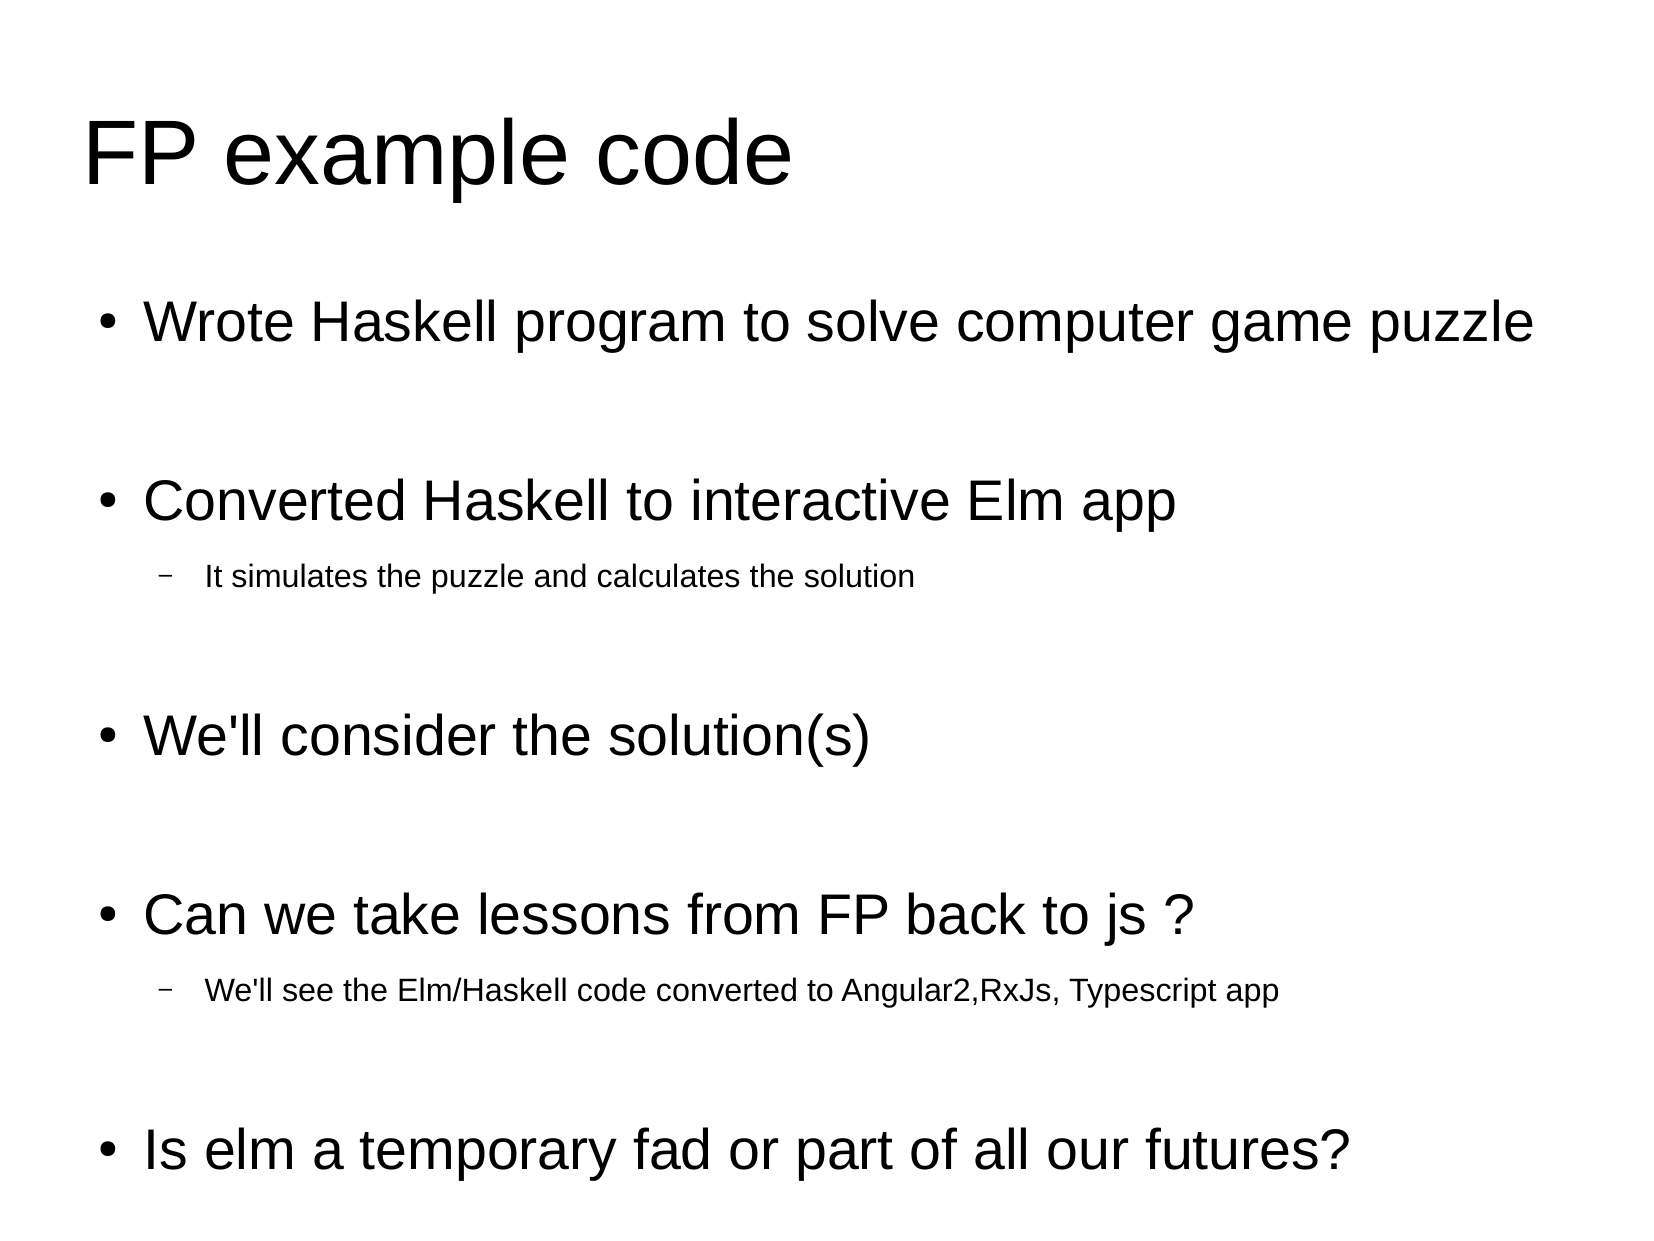

# FP example code
Wrote Haskell program to solve computer game puzzle
Converted Haskell to interactive Elm app
It simulates the puzzle and calculates the solution
We'll consider the solution(s)
Can we take lessons from FP back to js ?
We'll see the Elm/Haskell code converted to Angular2,RxJs, Typescript app
Is elm a temporary fad or part of all our futures?